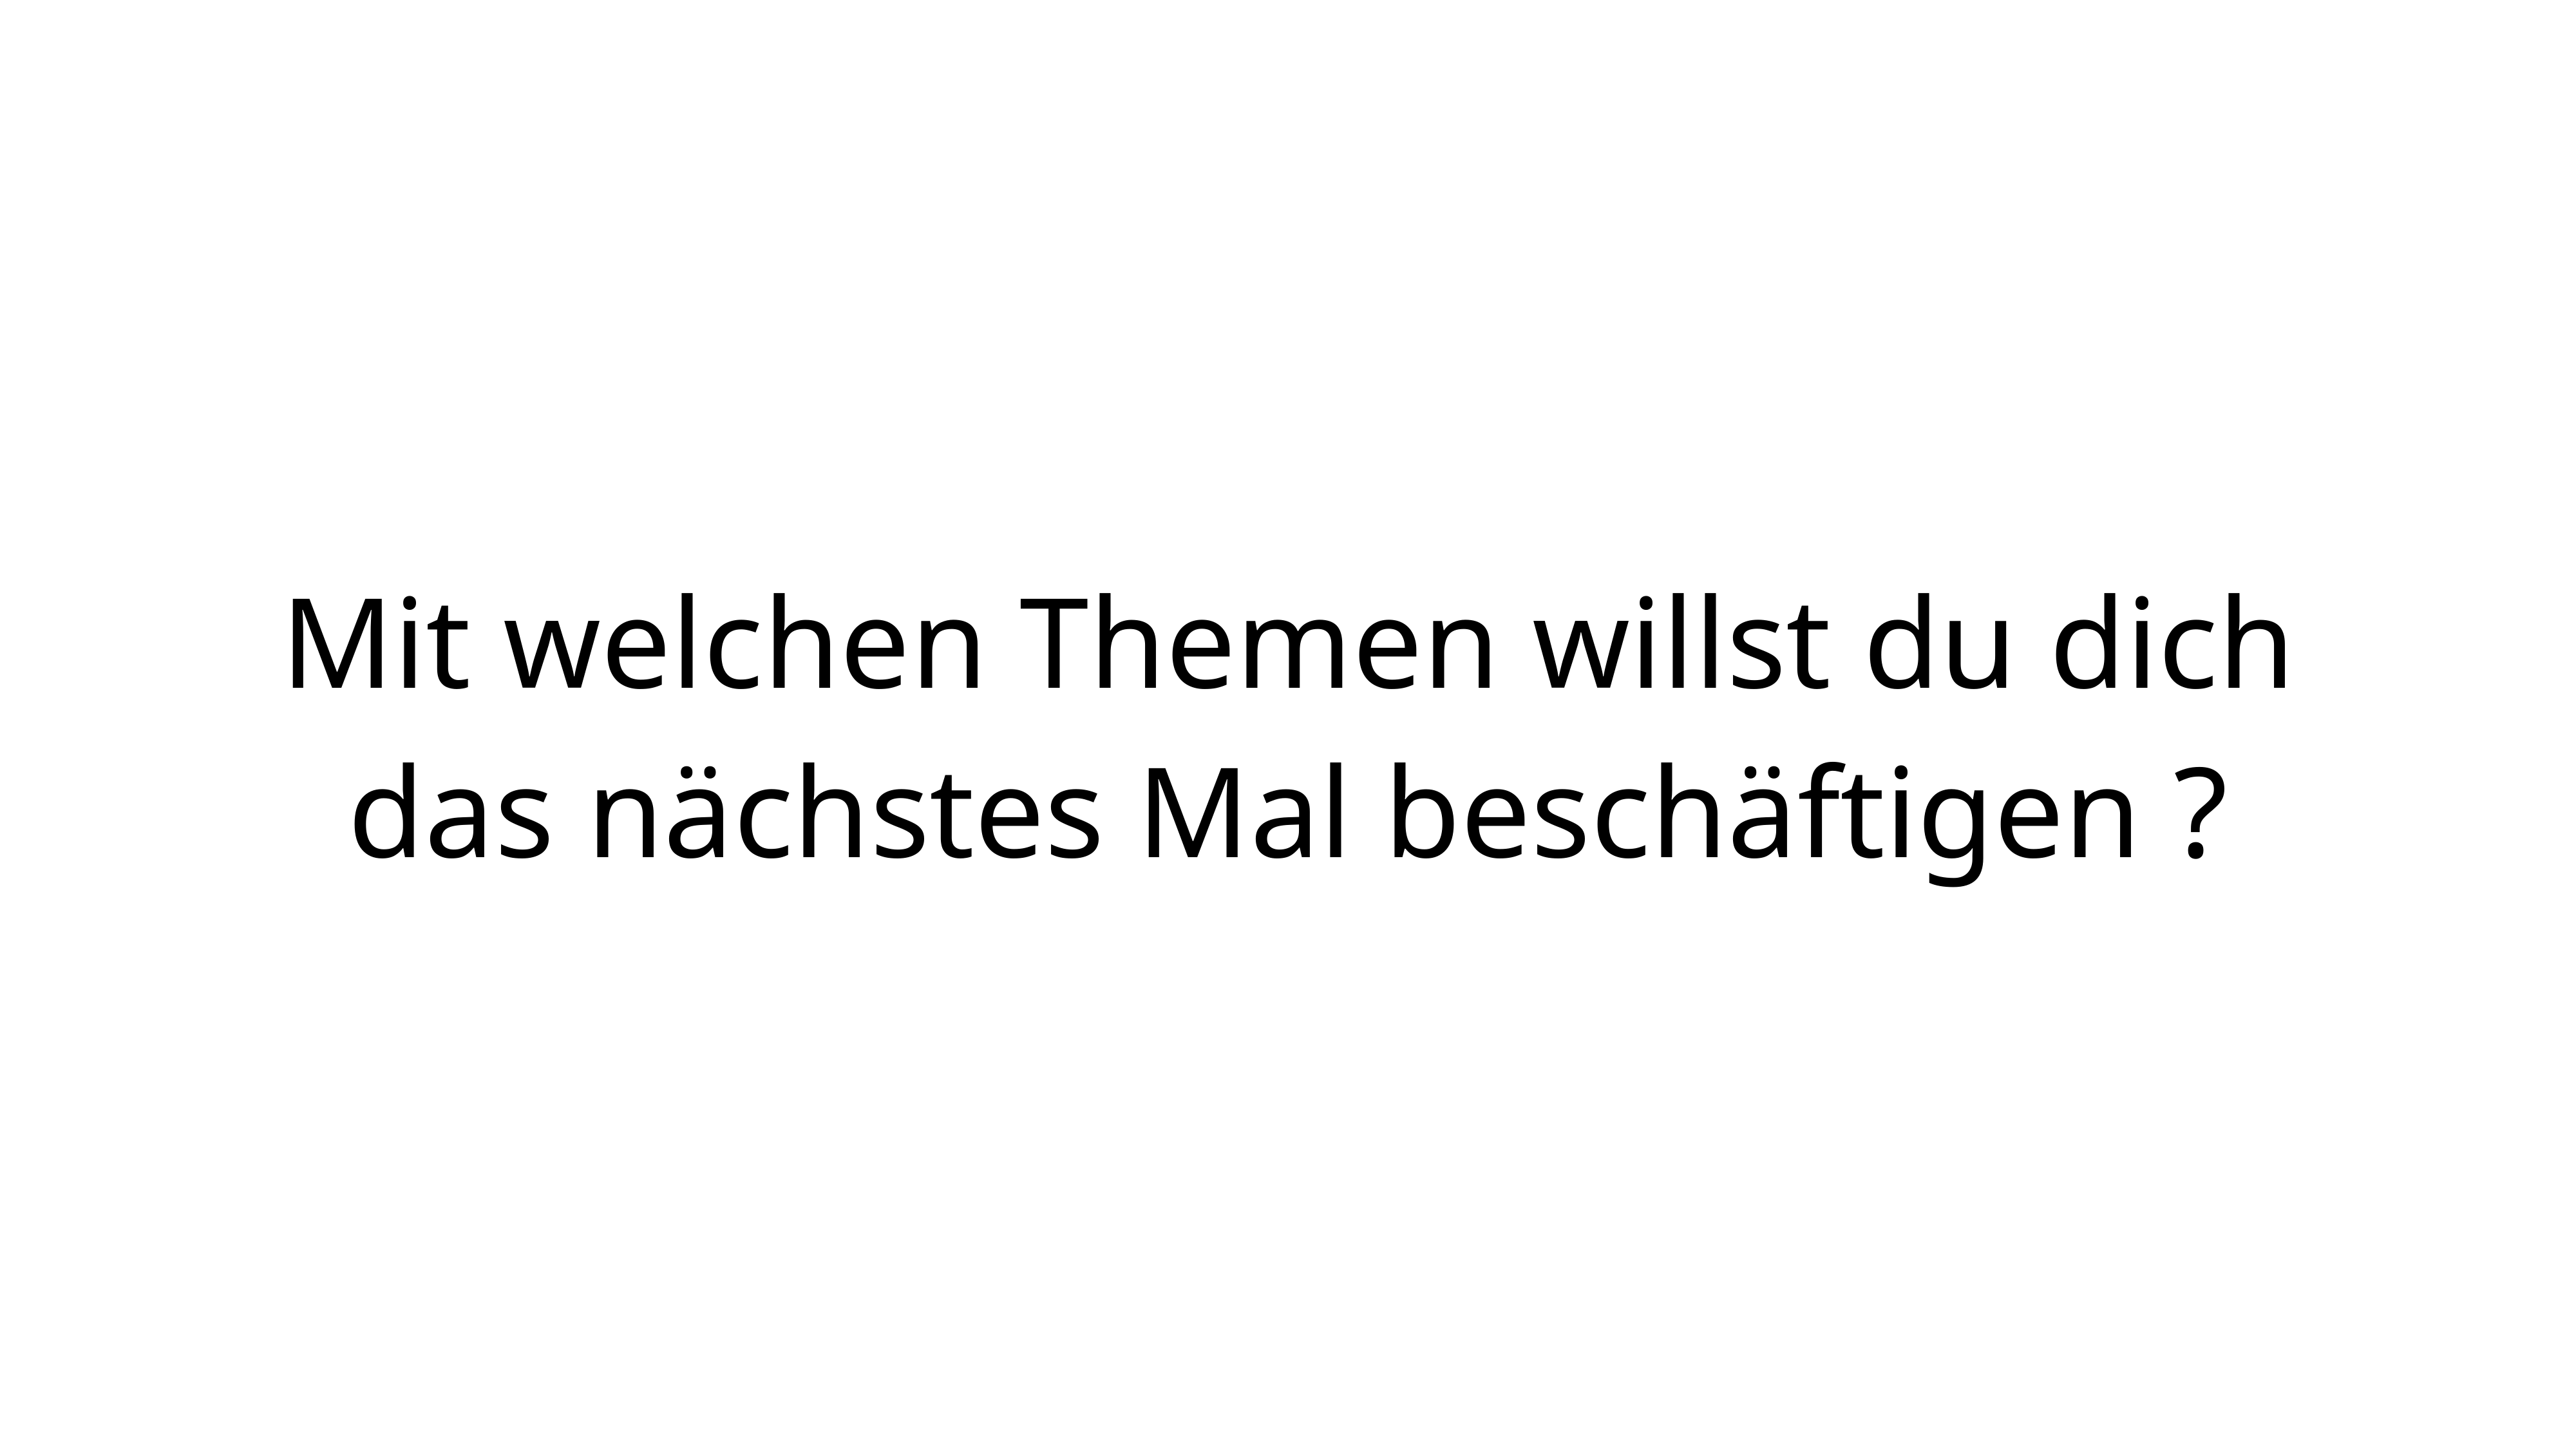

Mit welchen Themen willst du dich das nächstes Mal beschäftigen ?